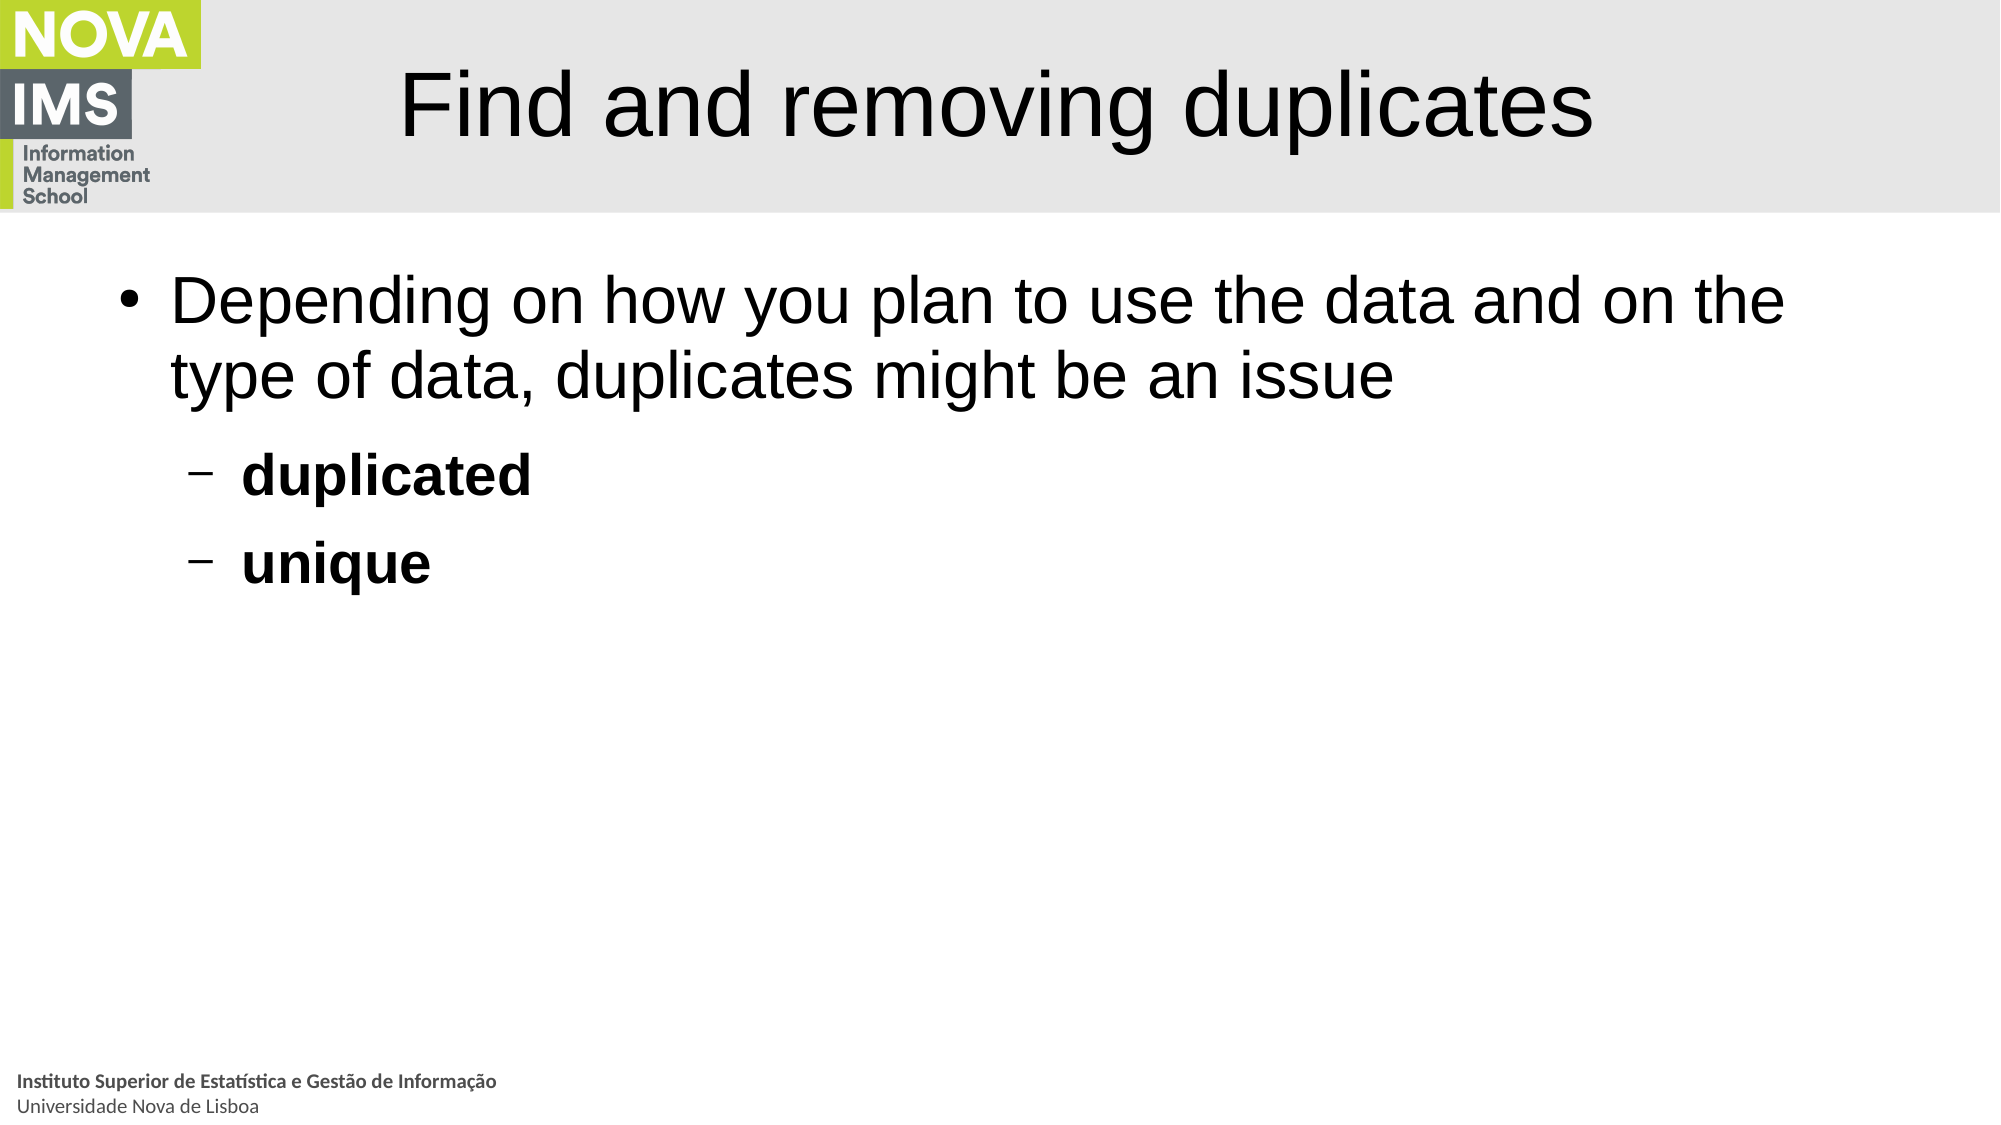

# Find and removing duplicates
Depending on how you plan to use the data and on the type of data, duplicates might be an issue
duplicated
unique